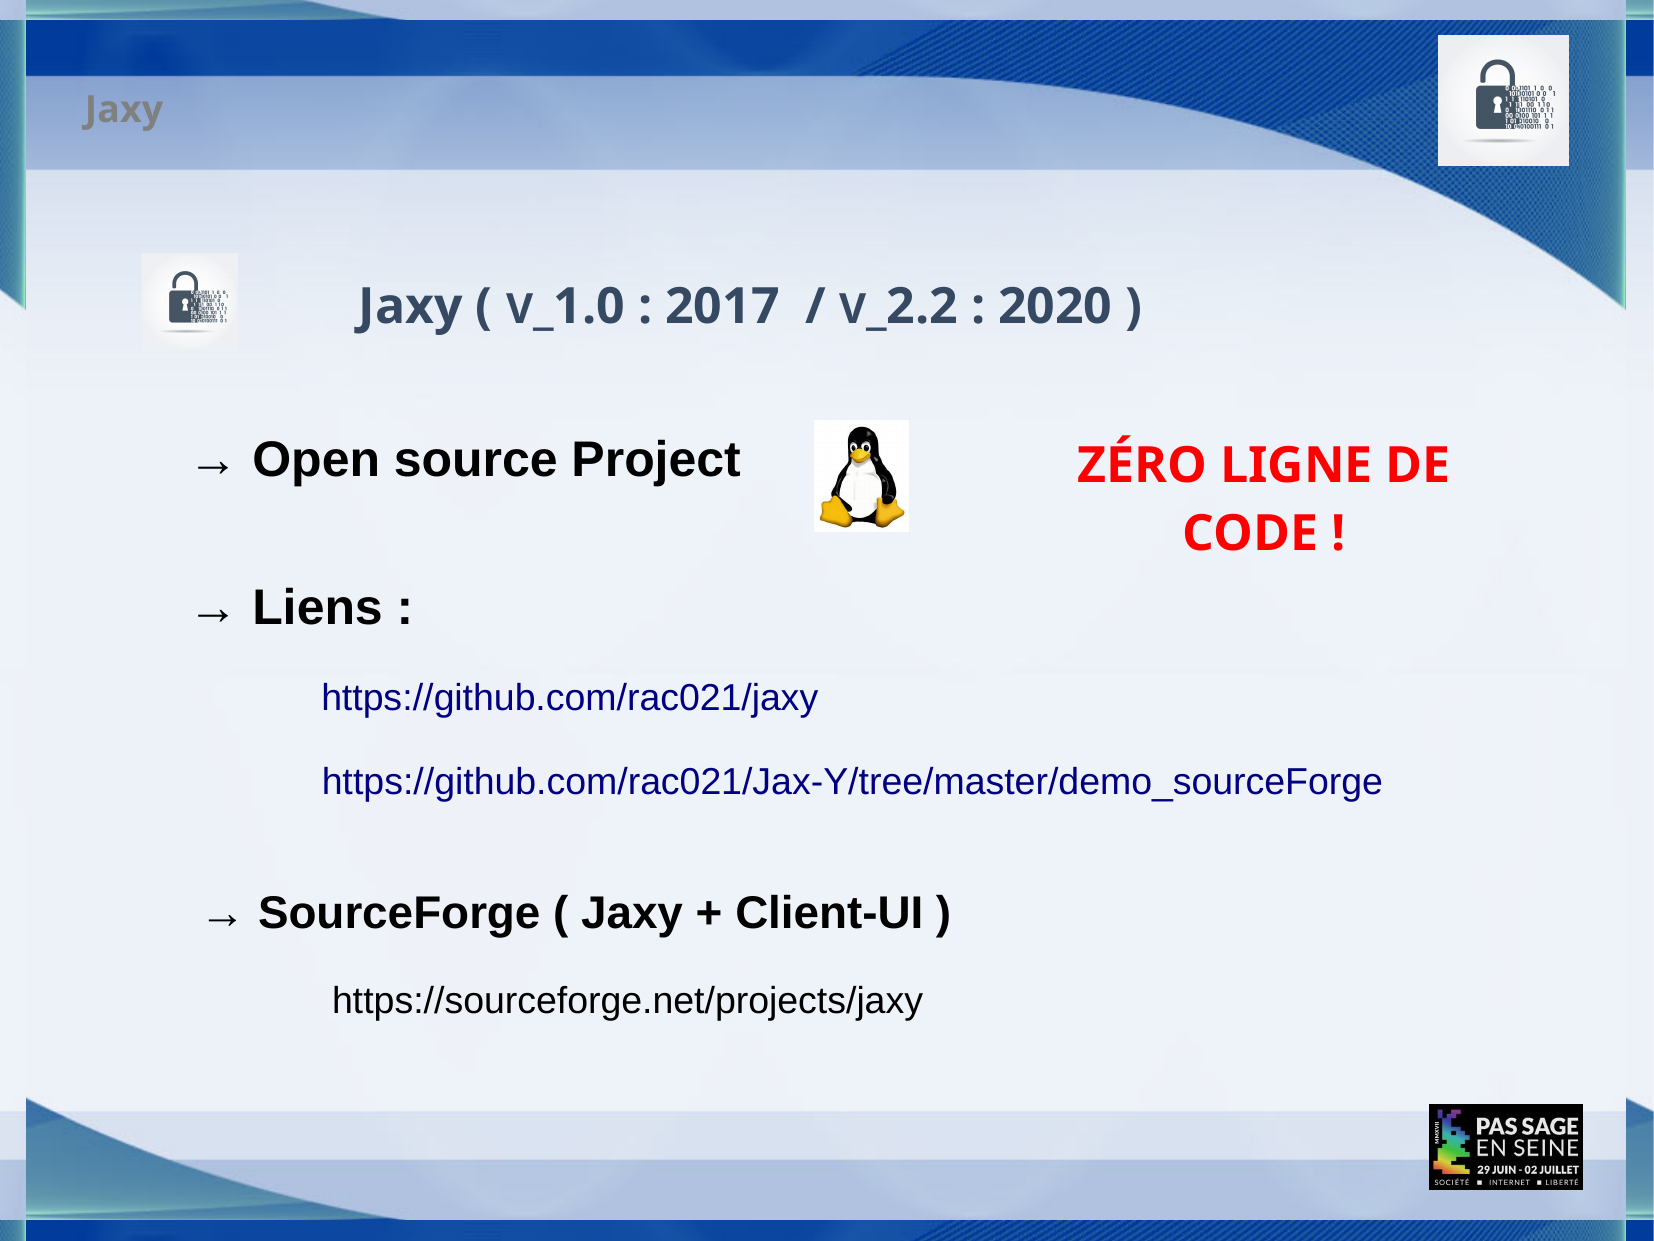

Jaxy
# Jaxy ( V_1.0 : 2017 / V_2.2 : 2020 )
 → Open source Project
 → Liens :
 https://github.com/rac021/jaxy
		https://github.com/rac021/Jax-Y/tree/master/demo_sourceForge
 → SourceForge ( Jaxy + Client-UI )
	 https://sourceforge.net/projects/jaxy
ZÉRO LIGNE DE CODE !